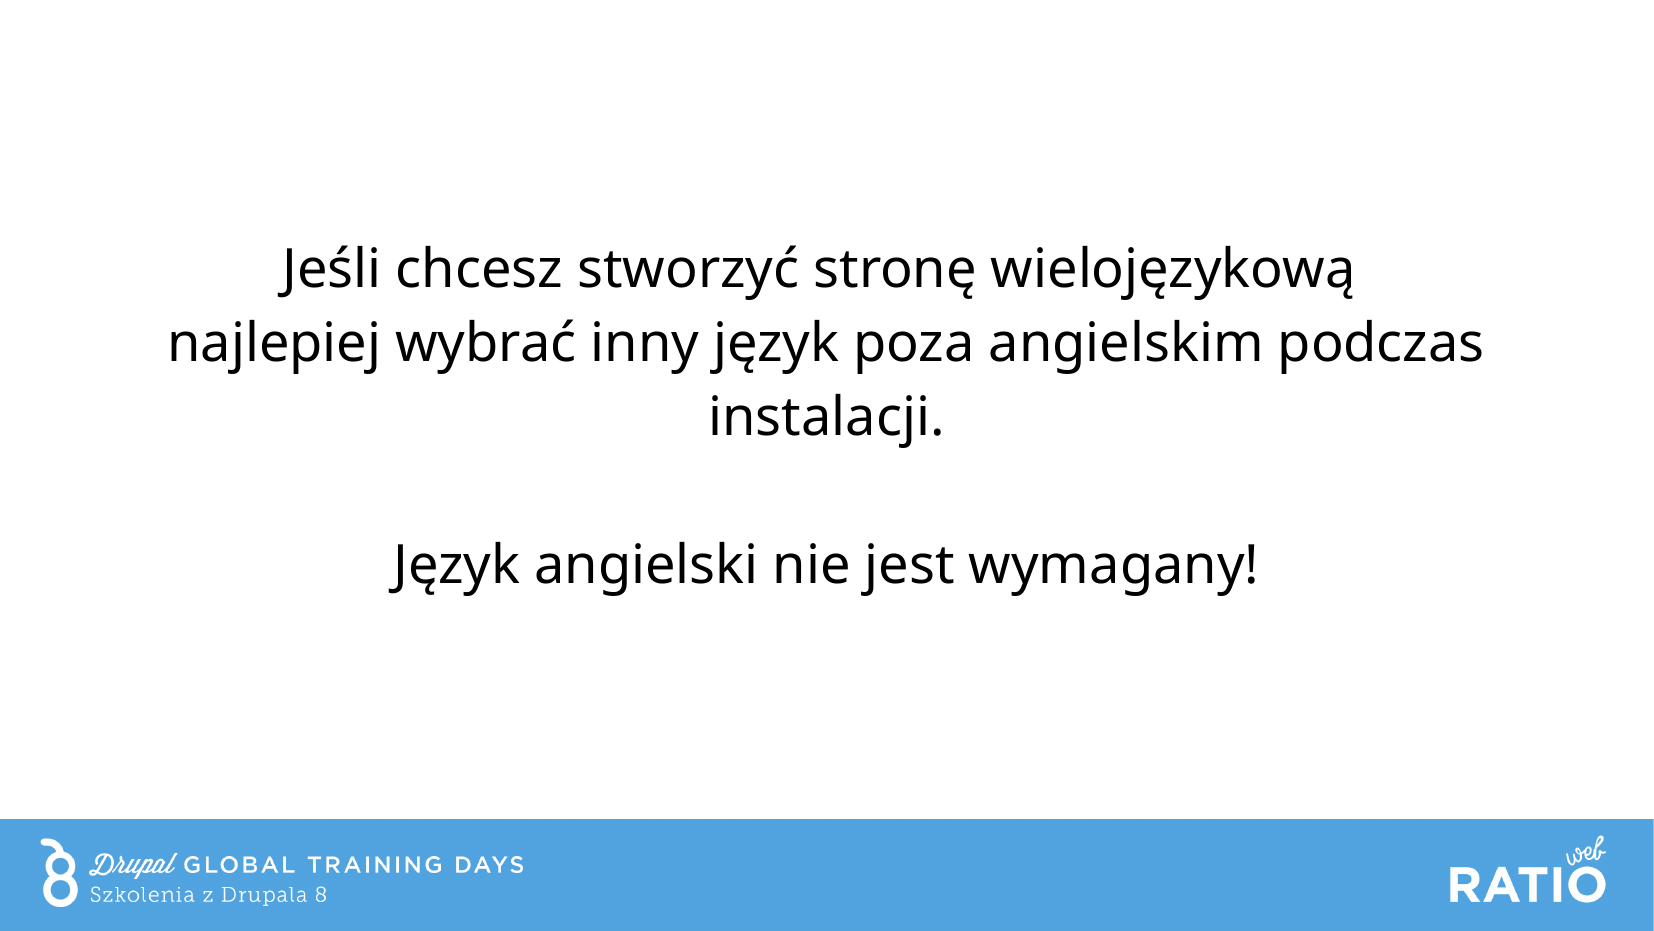

# Jeśli chcesz stworzyć stronę wielojęzykową najlepiej wybrać inny język poza angielskim podczas instalacji. Język angielski nie jest wymagany!